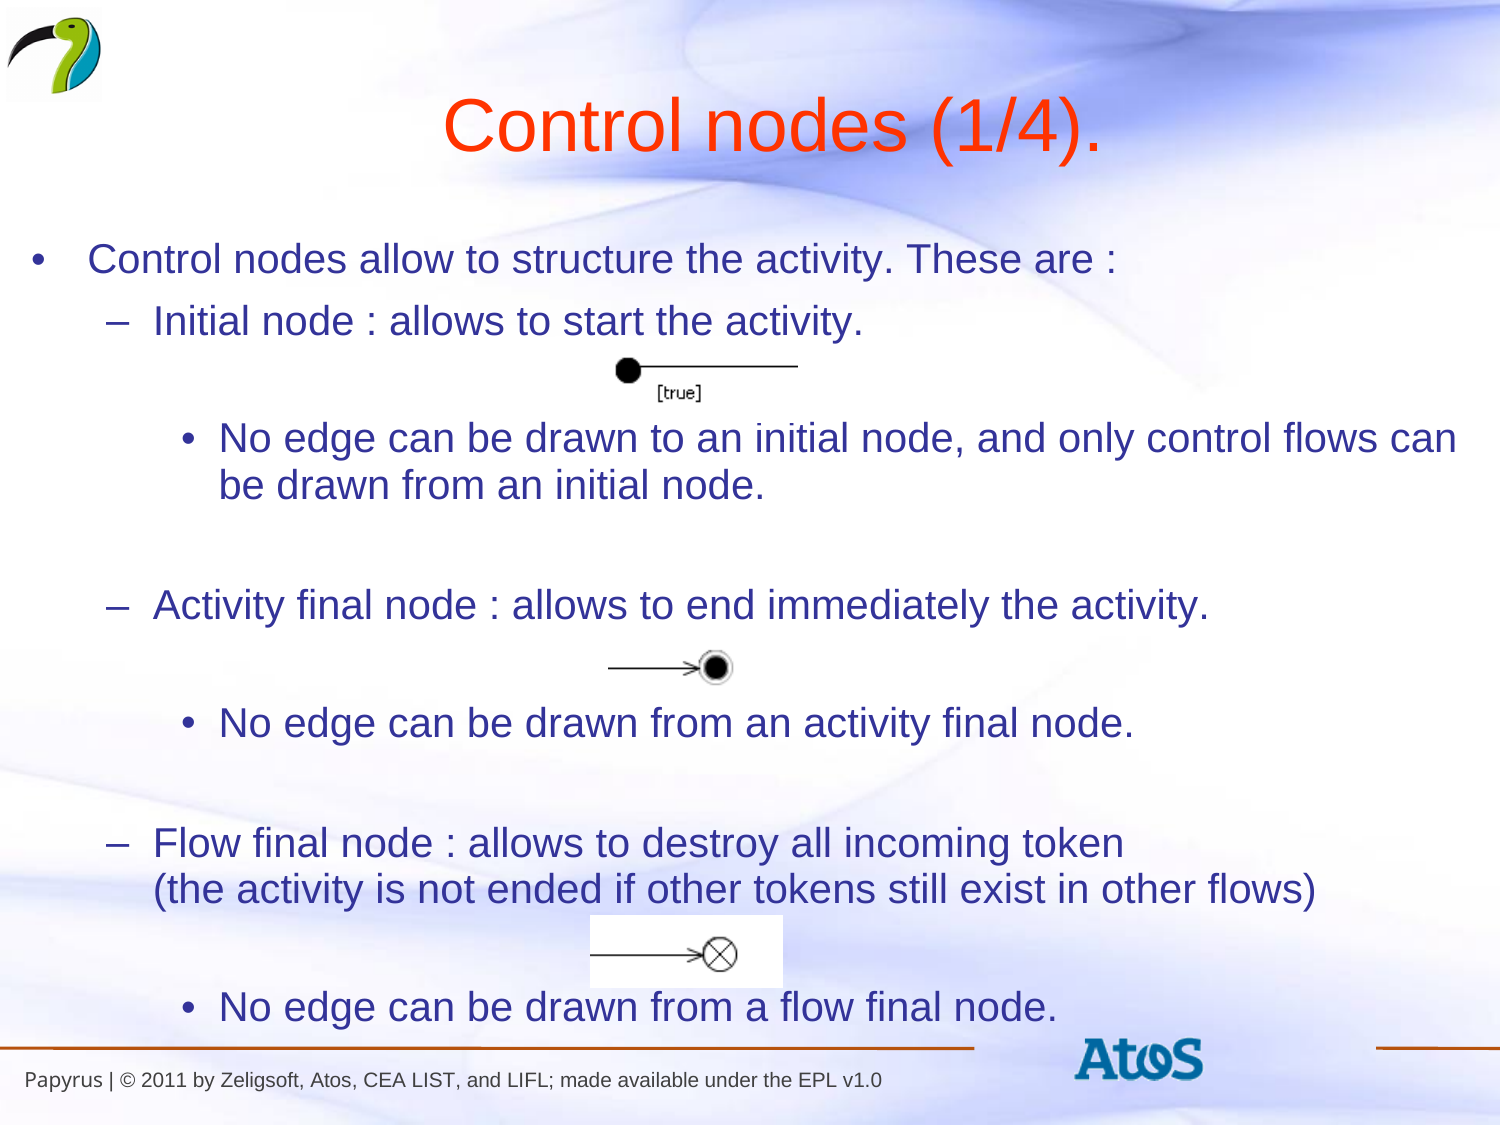

# Control nodes (1/4).
Control nodes allow to structure the activity. These are :
Initial node : allows to start the activity.
No edge can be drawn to an initial node, and only control flows can be drawn from an initial node.
Activity final node : allows to end immediately the activity.
No edge can be drawn from an activity final node.
Flow final node : allows to destroy all incoming token
(the activity is not ended if other tokens still exist in other flows)
No edge can be drawn from a flow final node.